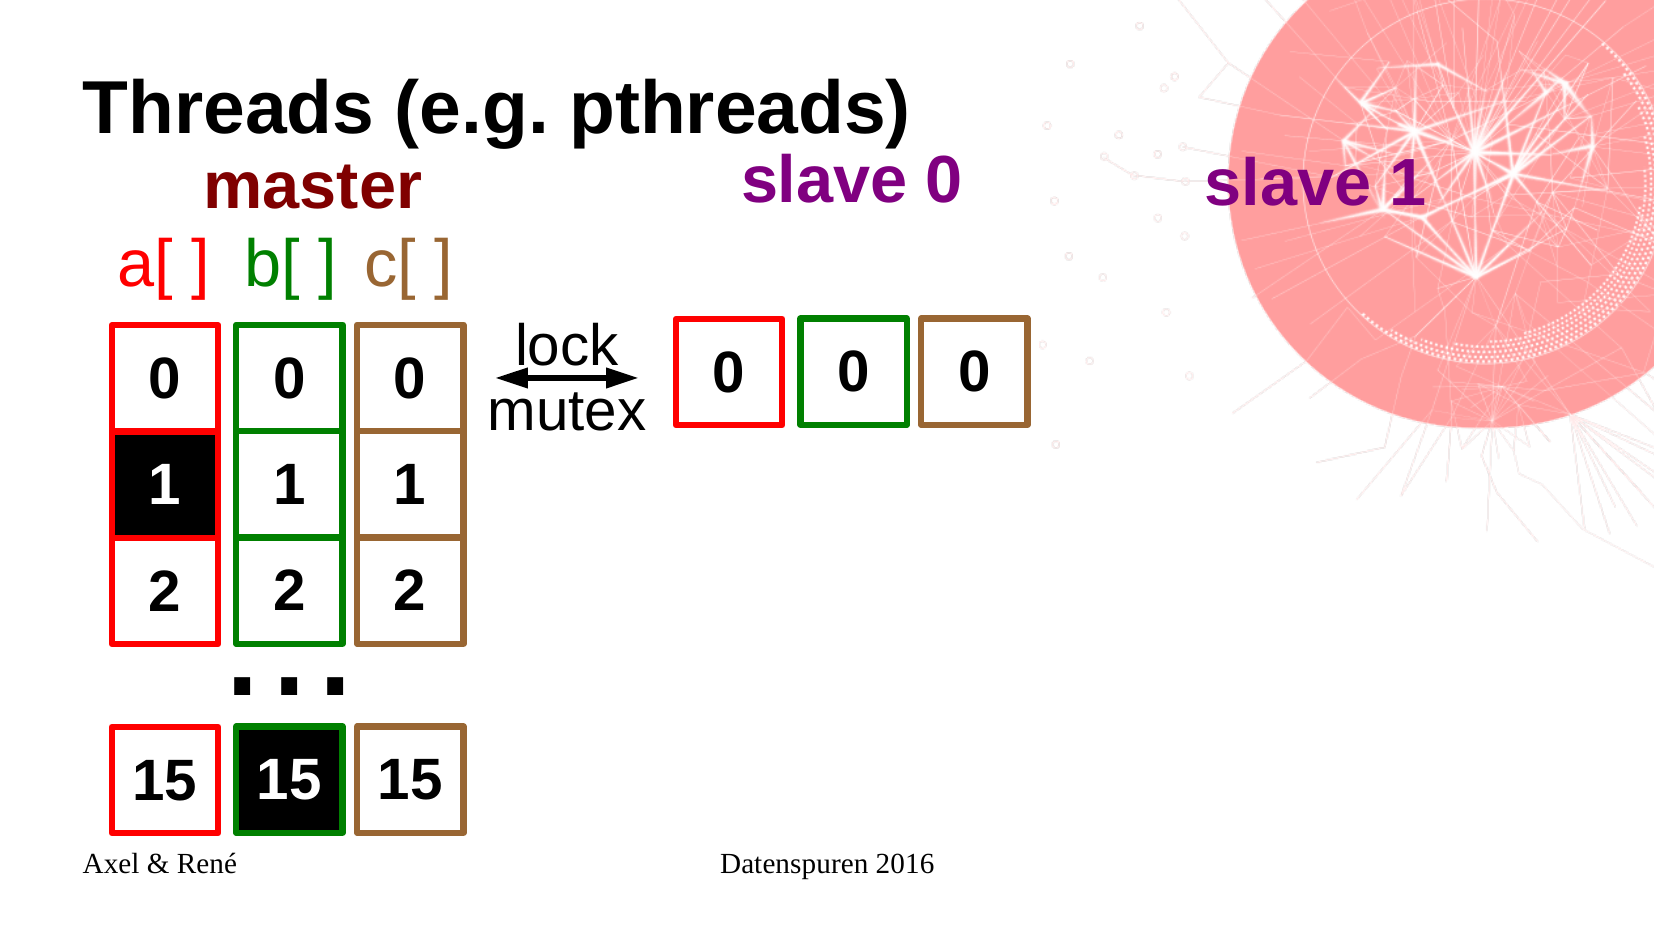

# Threads (e.g. pthreads)
slave 0
slave 1
master
a[ ]
b[ ]
c[ ]
0
0
0
0
0
0
lock
mutex
1
1
1
...
2
2
2
15
15
15